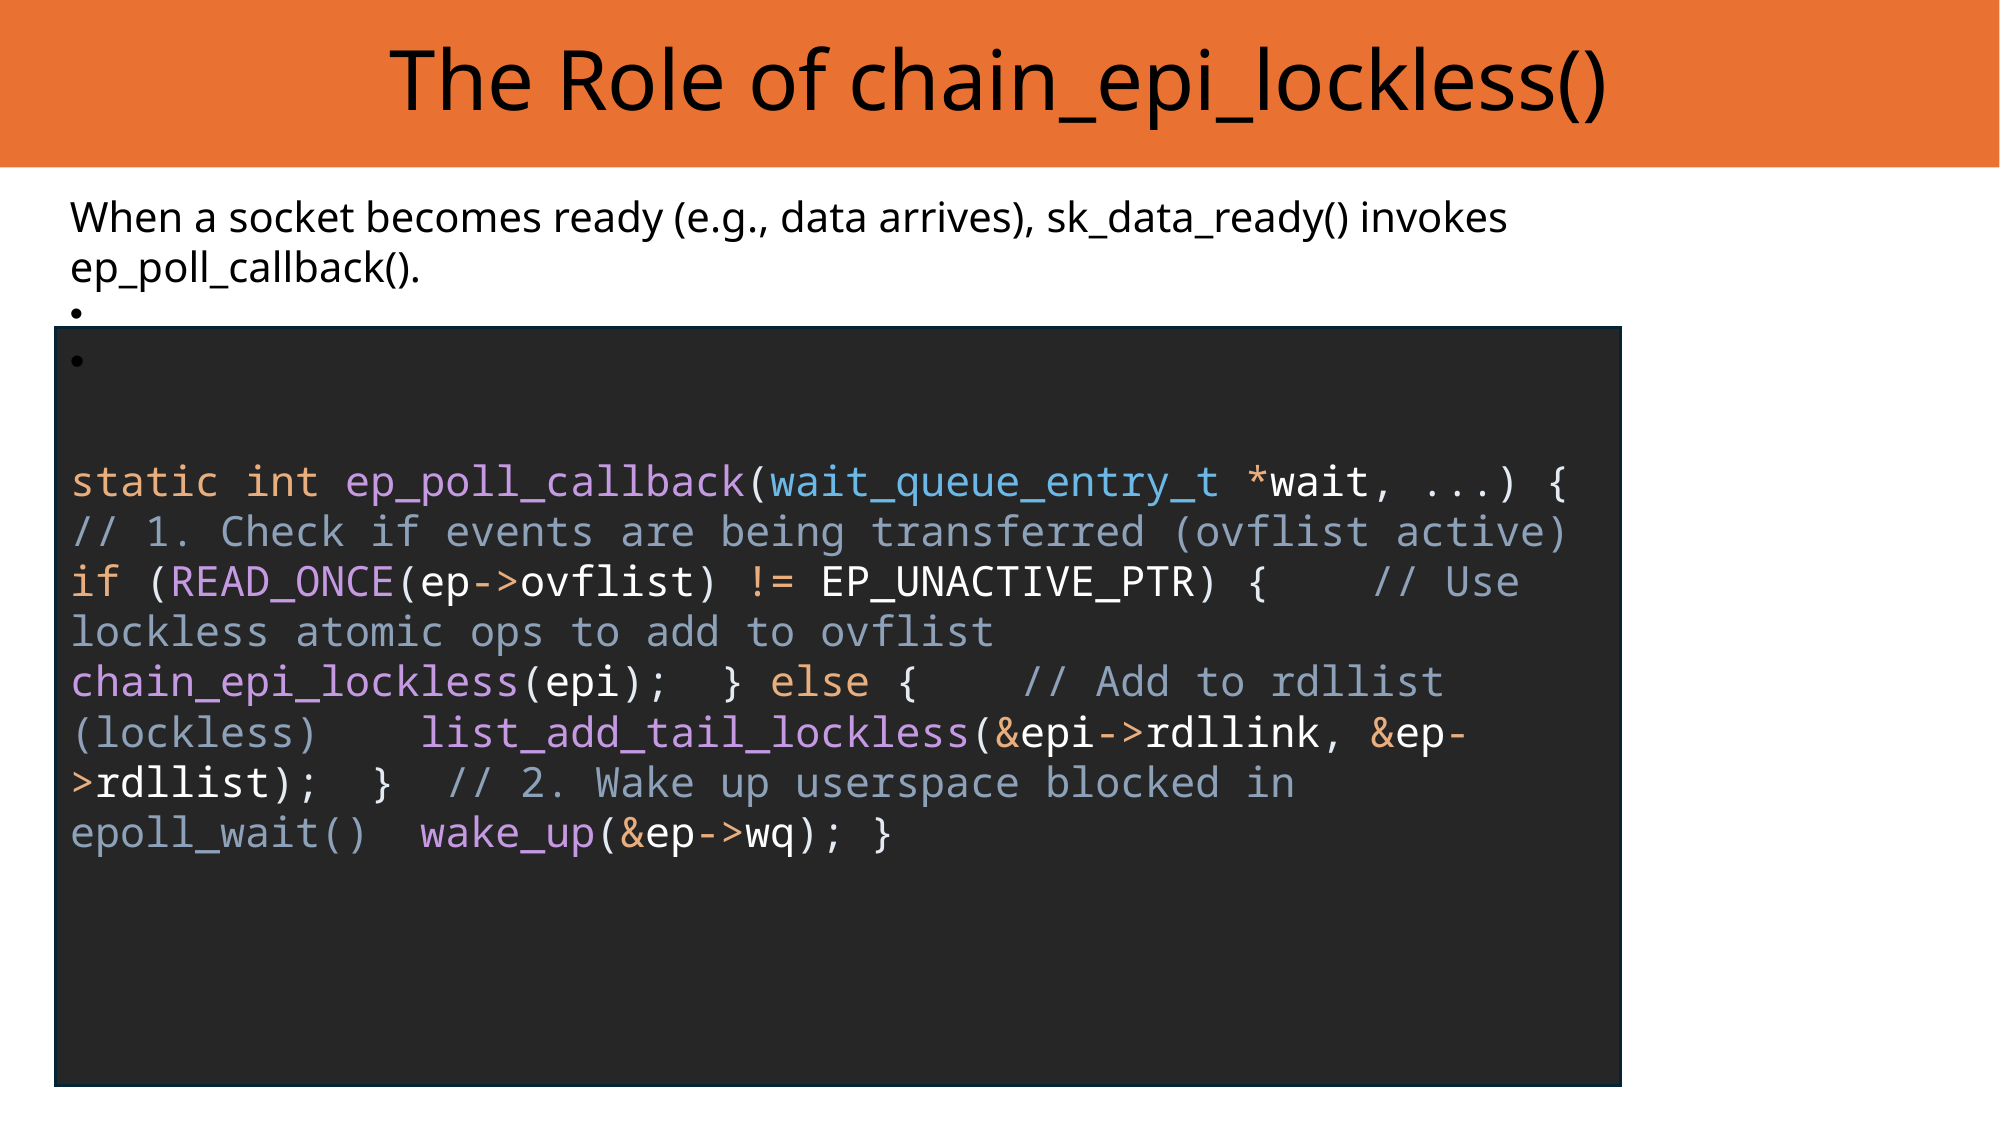

# The Role of chain_epi_lockless()
When a socket becomes ready (e.g., data arrives), sk_data_ready() invokes ep_poll_callback().
static int ep_poll_callback(wait_queue_entry_t *wait, ...) { // 1. Check if events are being transferred (ovflist active) if (READ_ONCE(ep->ovflist) != EP_UNACTIVE_PTR) { // Use lockless atomic ops to add to ovflist chain_epi_lockless(epi); } else { // Add to rdllist (lockless) list_add_tail_lockless(&epi->rdllink, &ep->rdllist); } // 2. Wake up userspace blocked in epoll_wait() wake_up(&ep->wq); }